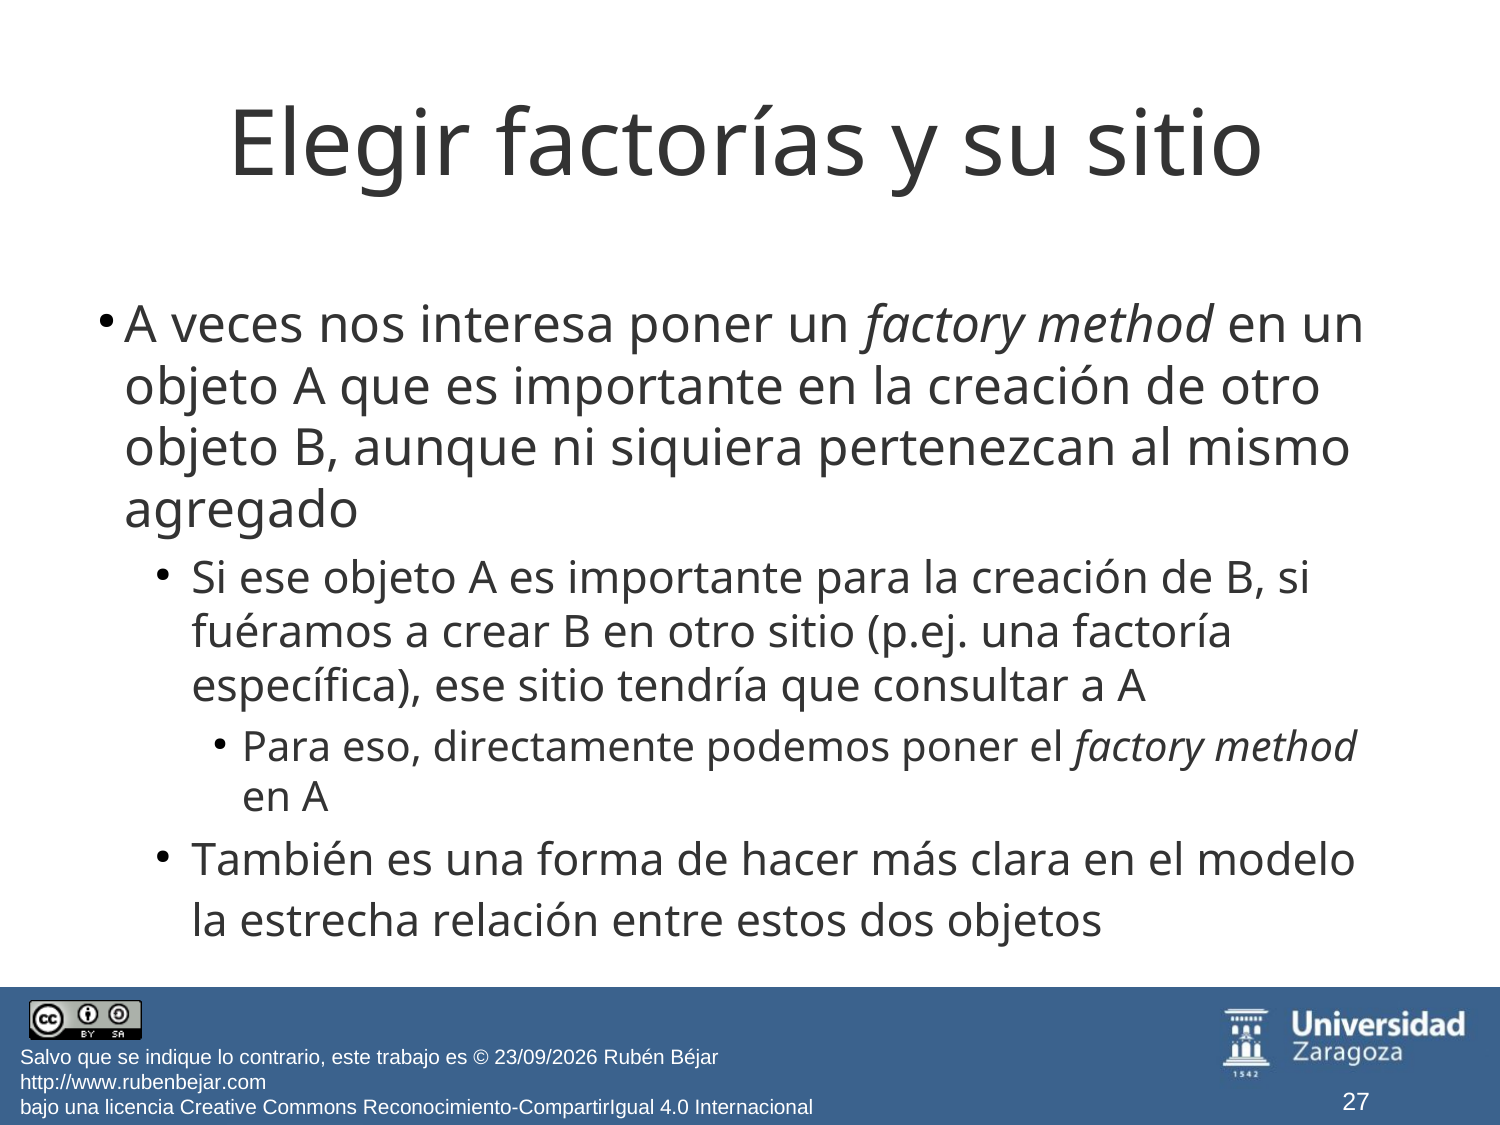

# Elegir factorías y su sitio
A veces nos interesa poner un factory method en un objeto A que es importante en la creación de otro objeto B, aunque ni siquiera pertenezcan al mismo agregado
Si ese objeto A es importante para la creación de B, si fuéramos a crear B en otro sitio (p.ej. una factoría específica), ese sitio tendría que consultar a A
Para eso, directamente podemos poner el factory method en A
También es una forma de hacer más clara en el modelo la estrecha relación entre estos dos objetos